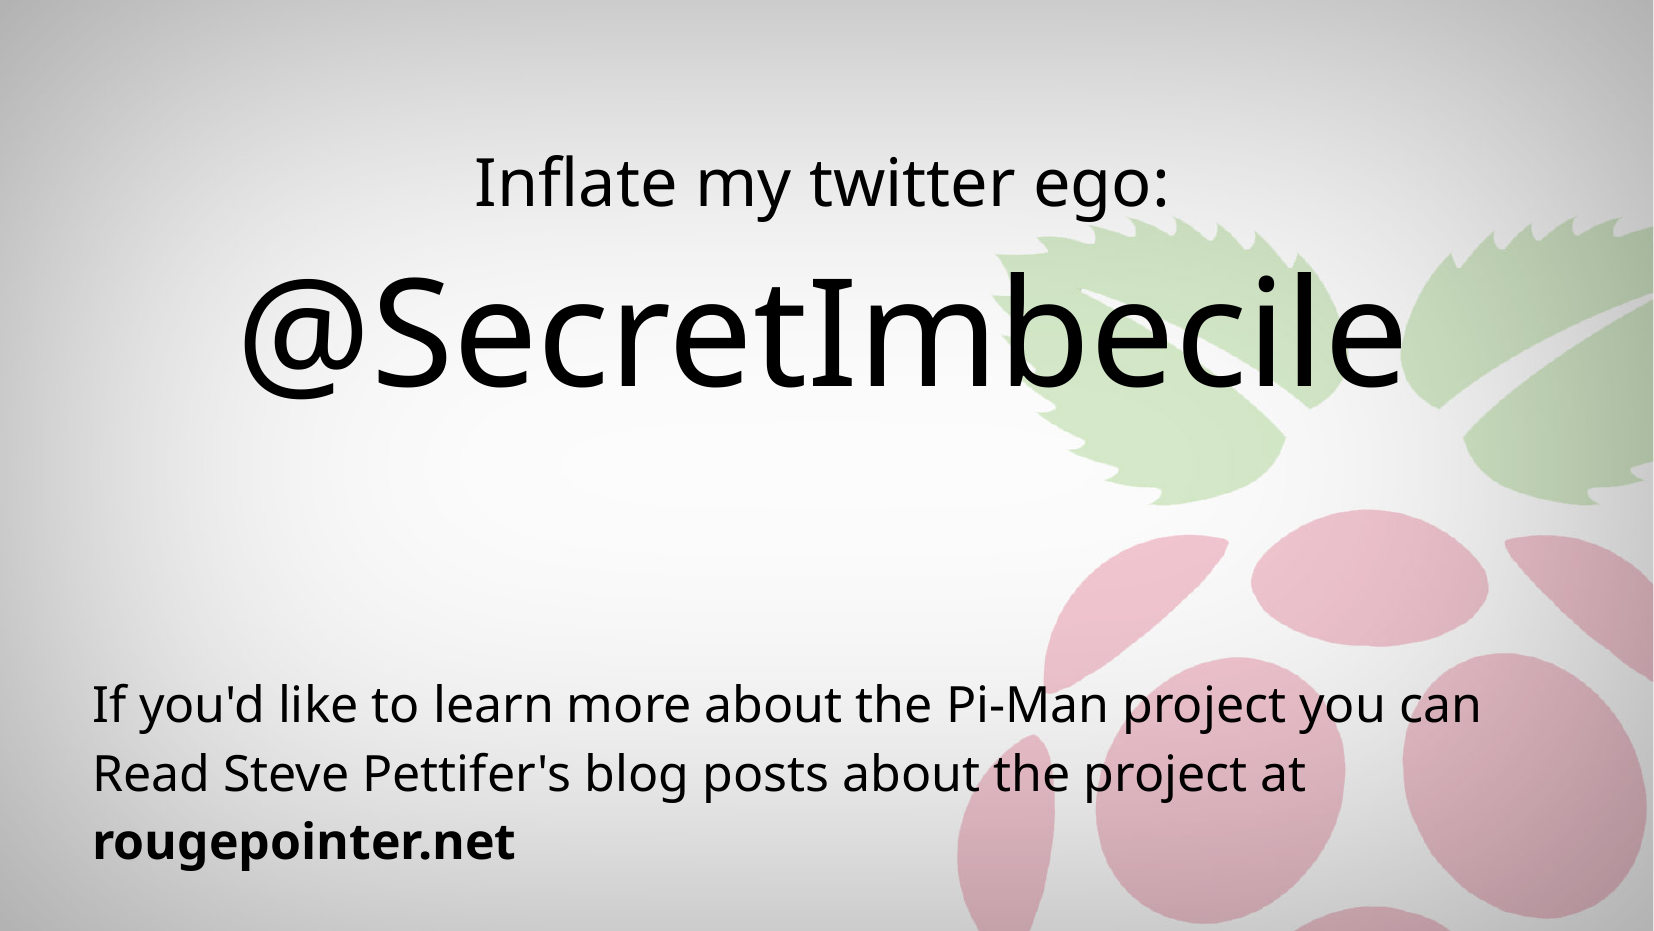

Inflate my twitter ego:
@SecretImbecile
# If you'd like to learn more about the Pi-Man project you can Read Steve Pettifer's blog posts about the project at rougepointer.net